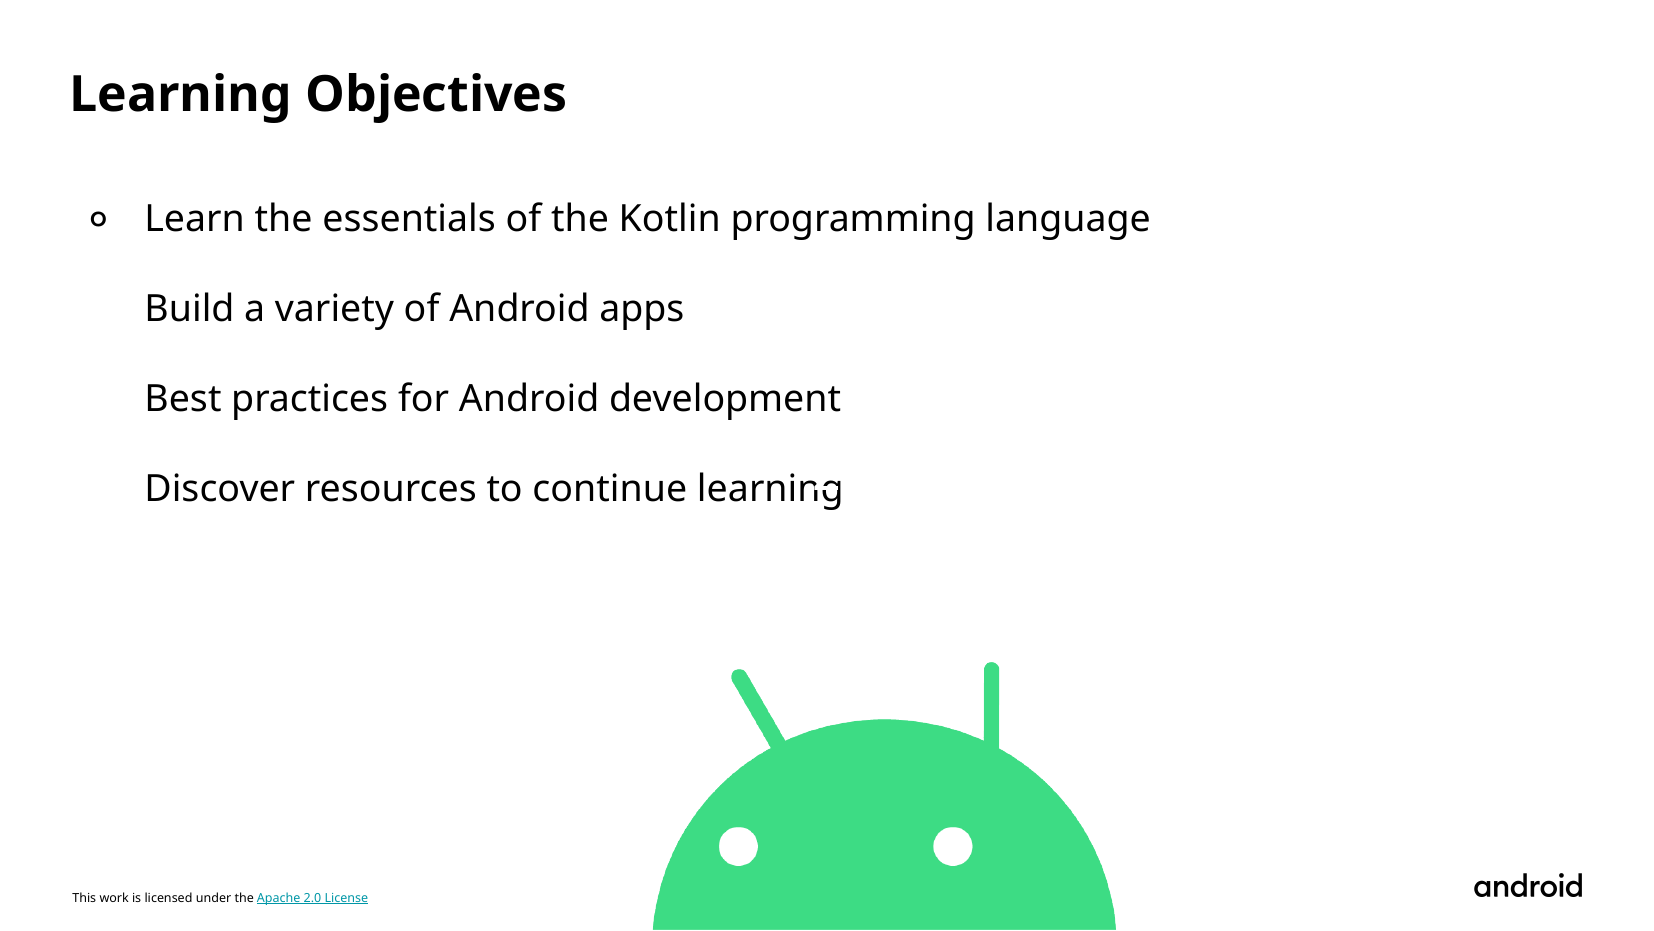

# Learning Objectives
Learn the essentials of the Kotlin programming language
Build a variety of Android apps
Best practices for Android development
Discover resources to continue learning
2